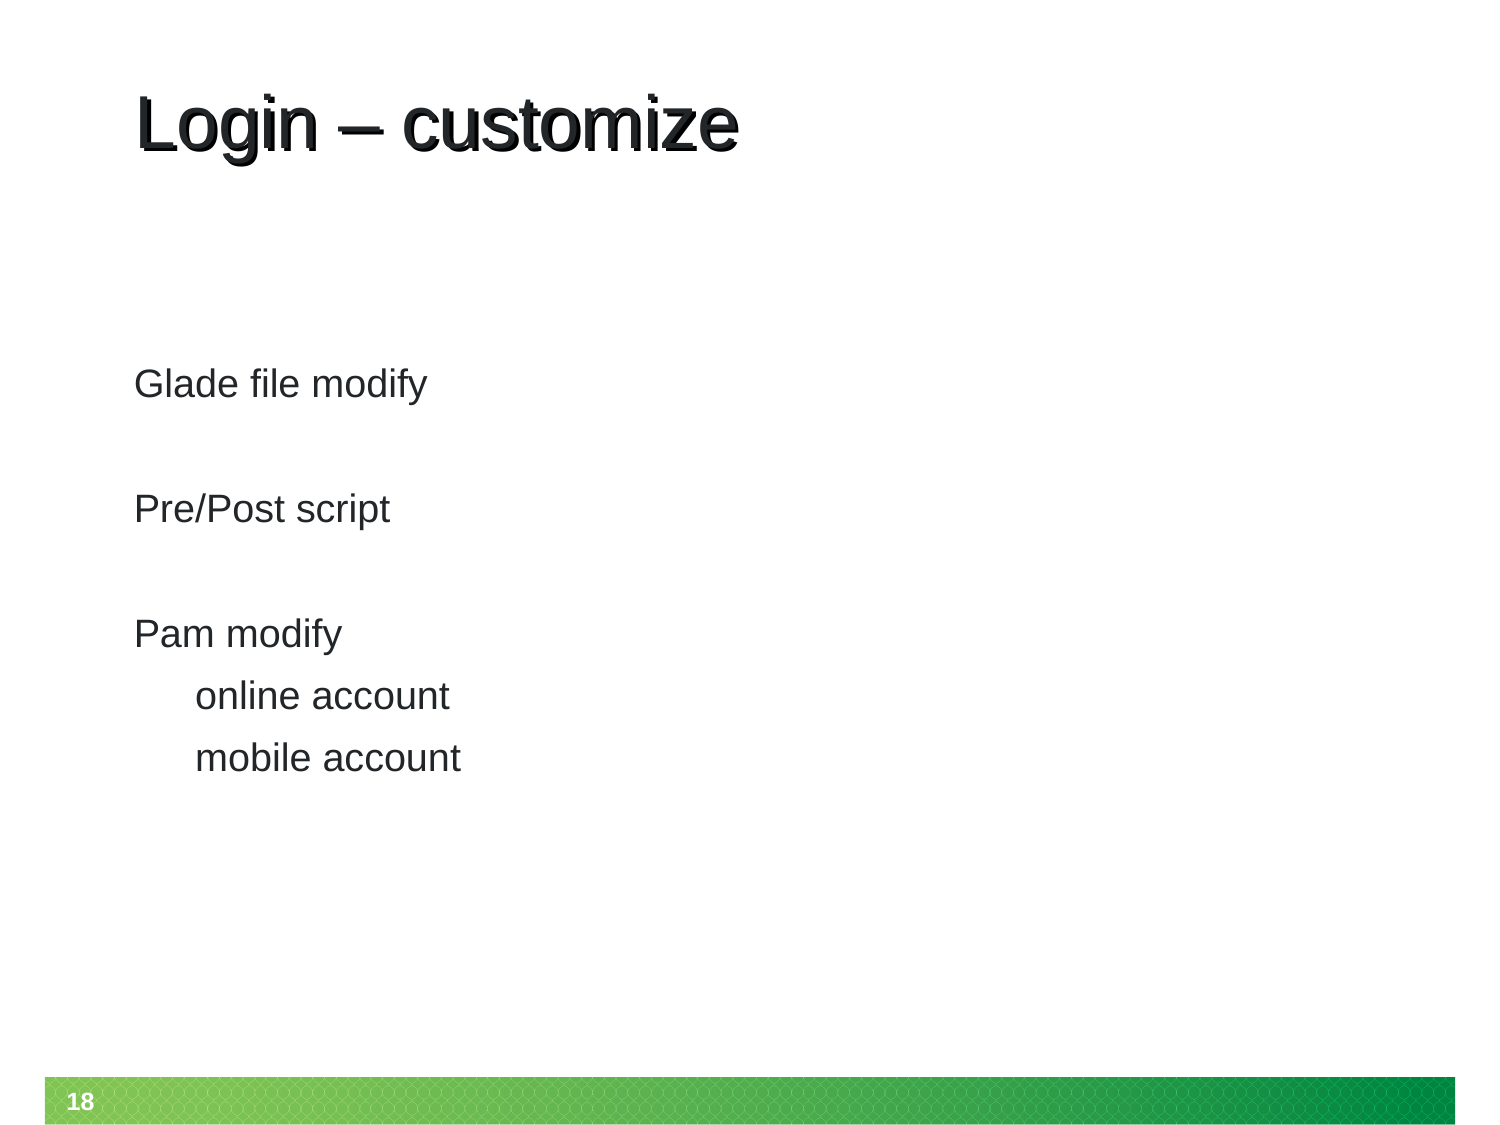

# Login – customize
Glade file modify
Pre/Post script
Pam modify
online account
mobile account